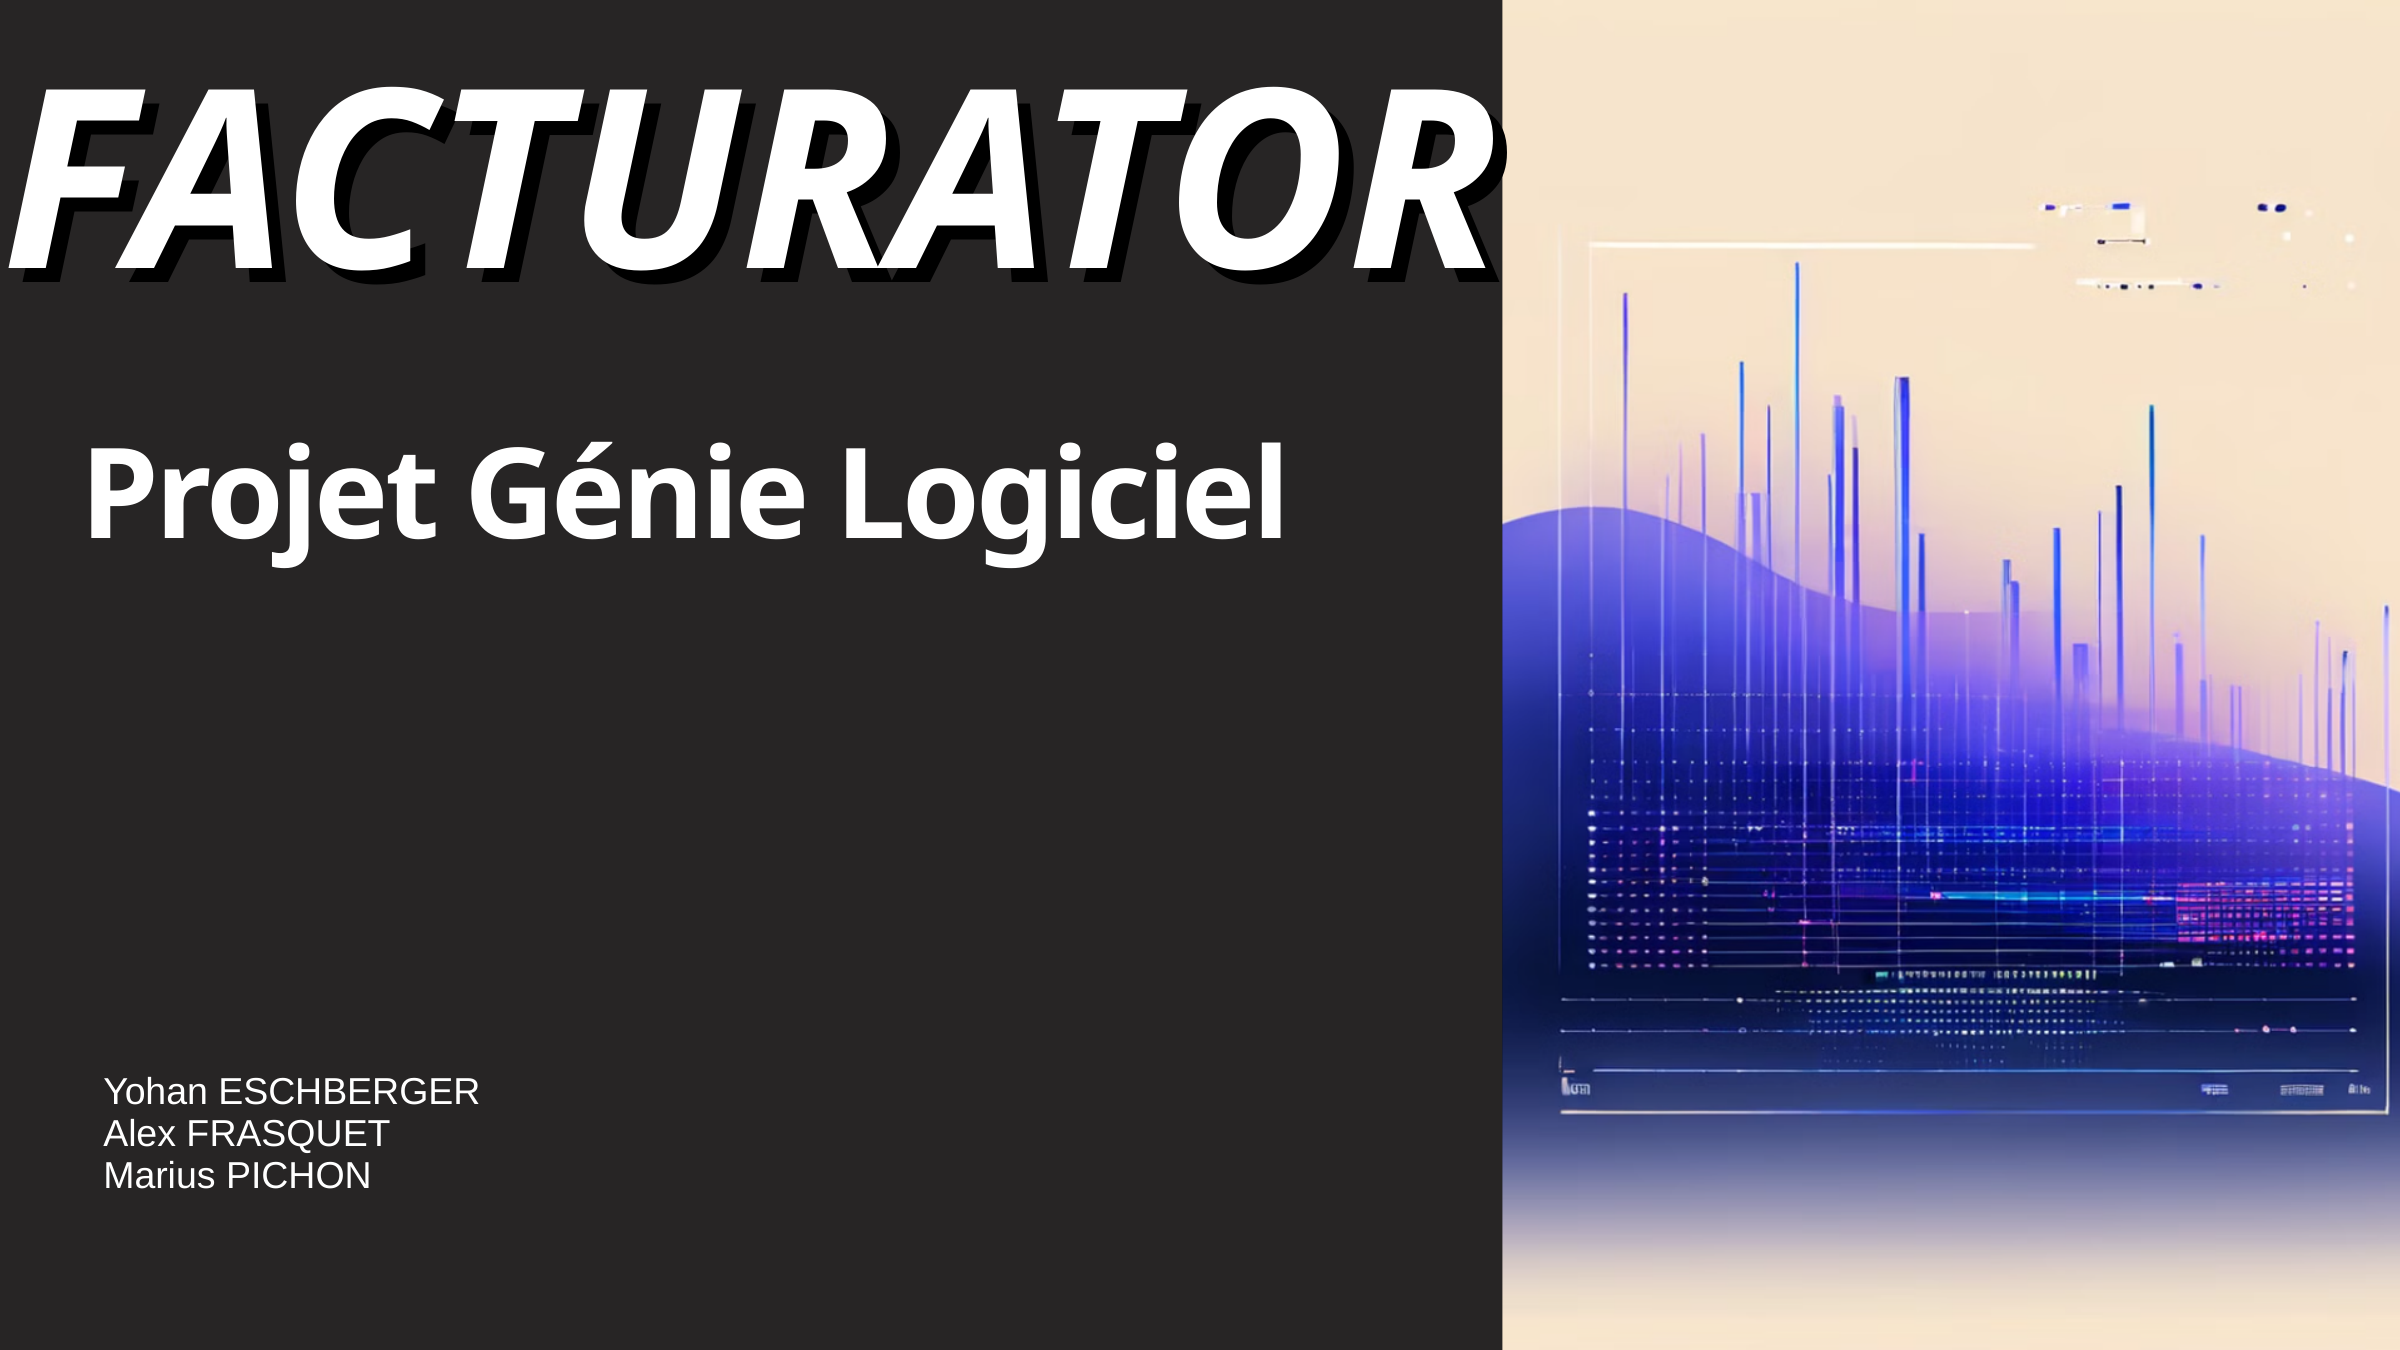

FACTURATOR
Projet Génie Logiciel
Yohan ESCHBERGER
Alex FRASQUET
Marius PICHON